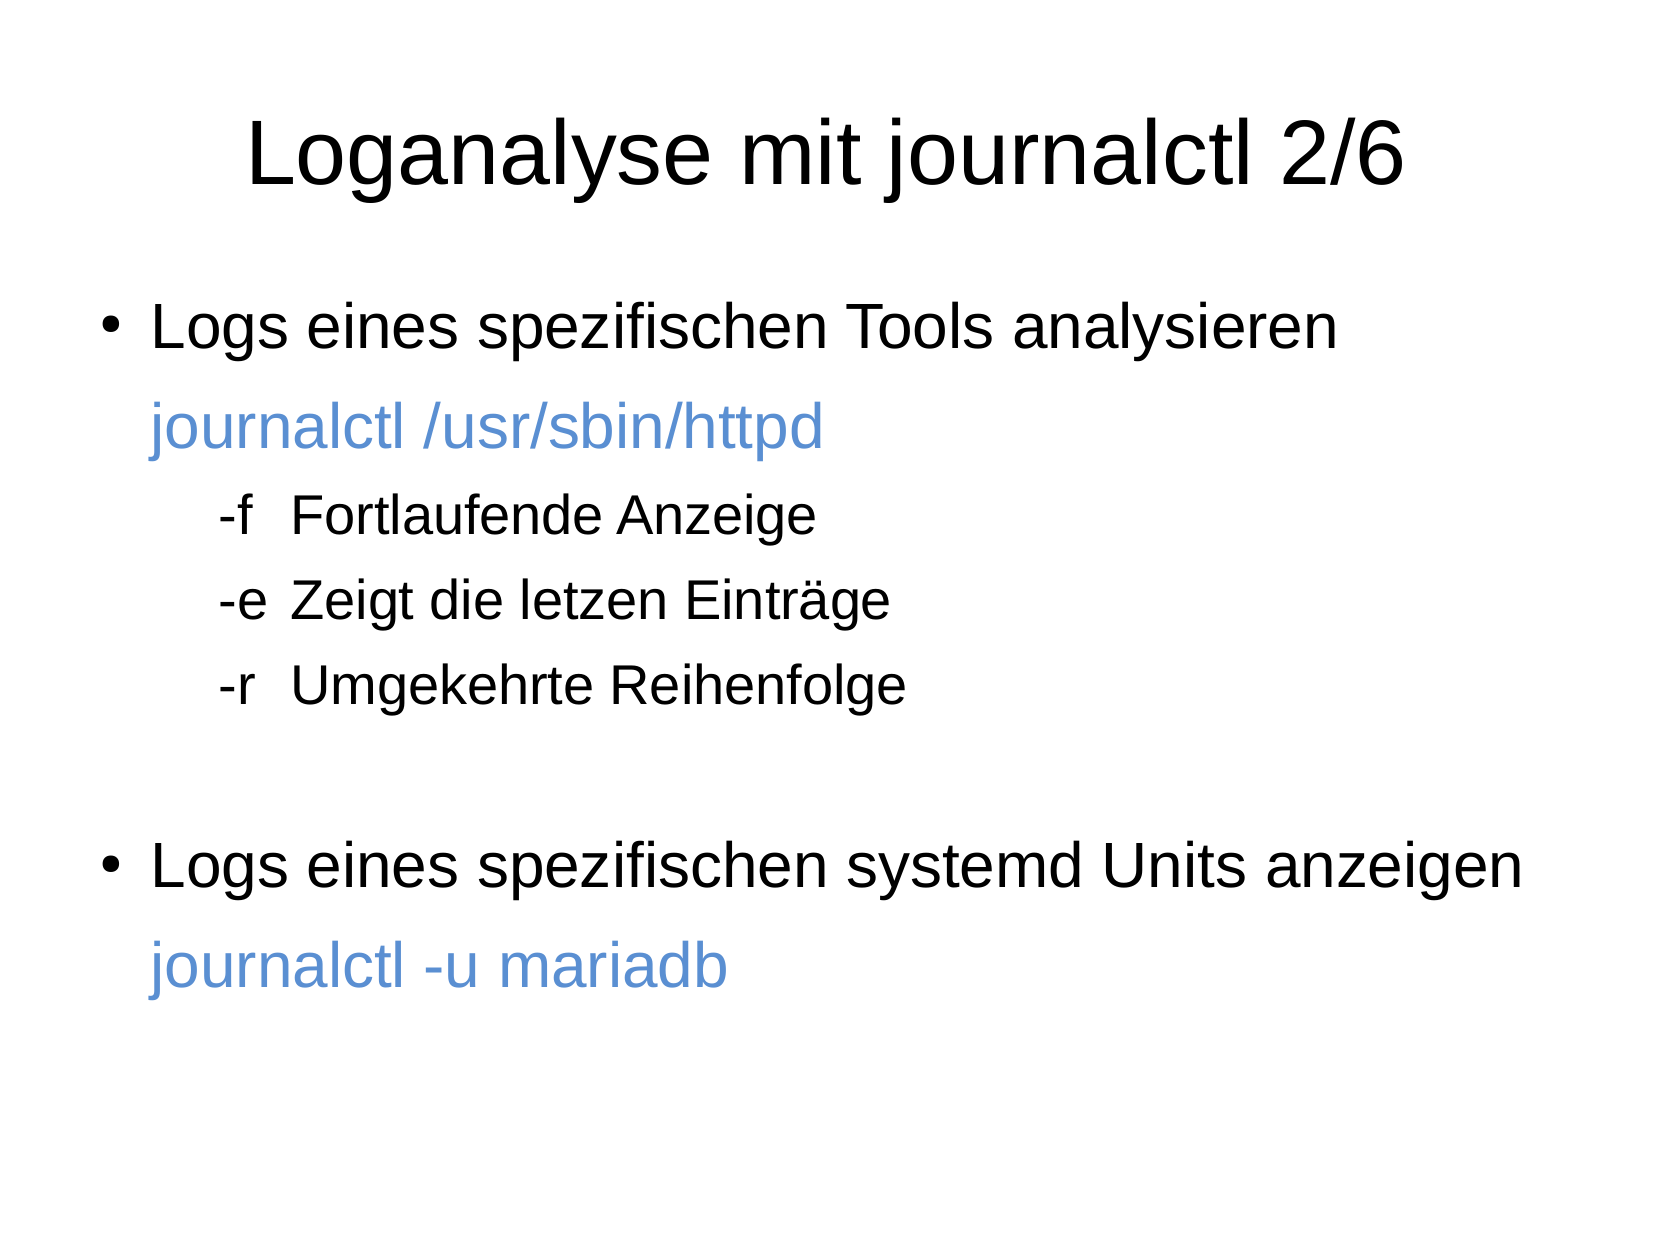

# Loganalyse mit journalctl 2/6
Logs eines spezifischen Tools analysieren
journalctl /usr/sbin/httpd
-f	Fortlaufende Anzeige
-e	Zeigt die letzen Einträge
-r	Umgekehrte Reihenfolge
Logs eines spezifischen systemd Units anzeigen
journalctl -u mariadb